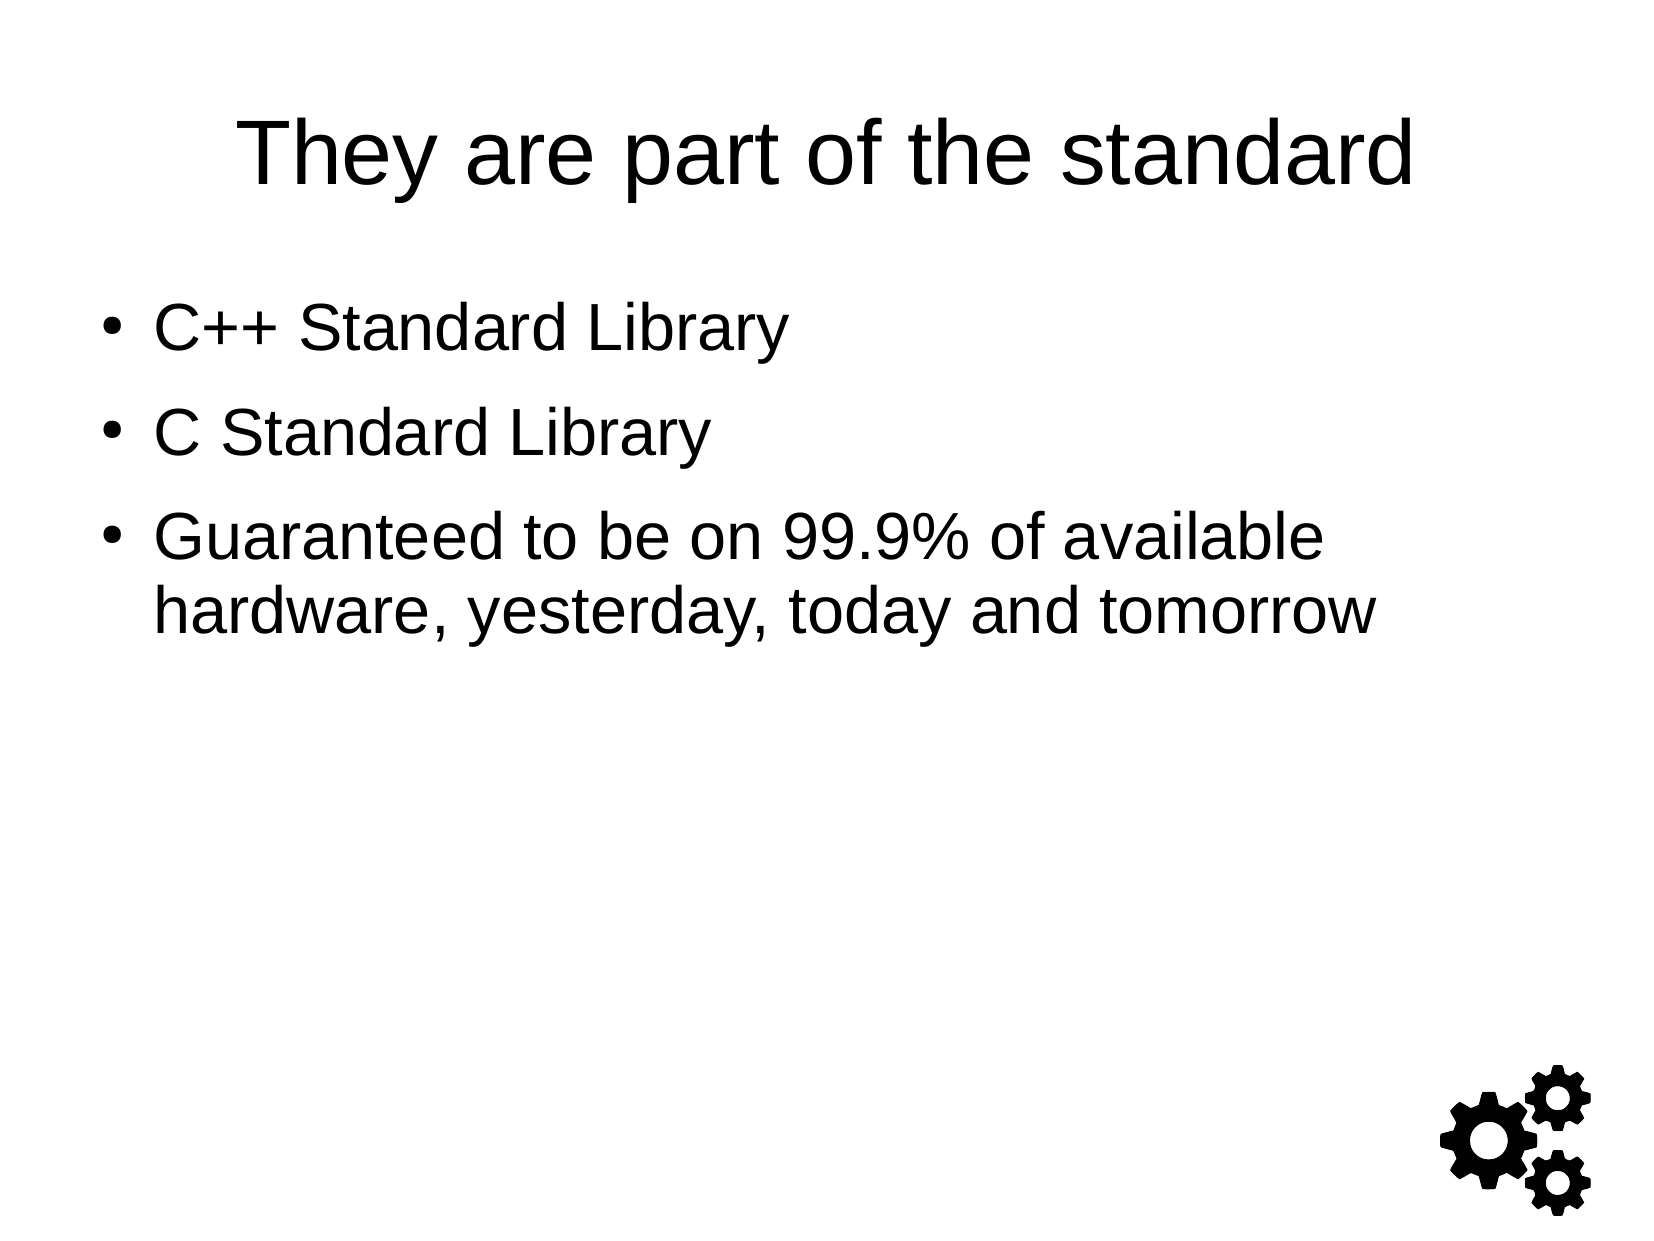

# They are part of the standard
C++ Standard Library
C Standard Library
Guaranteed to be on 99.9% of available hardware, yesterday, today and tomorrow